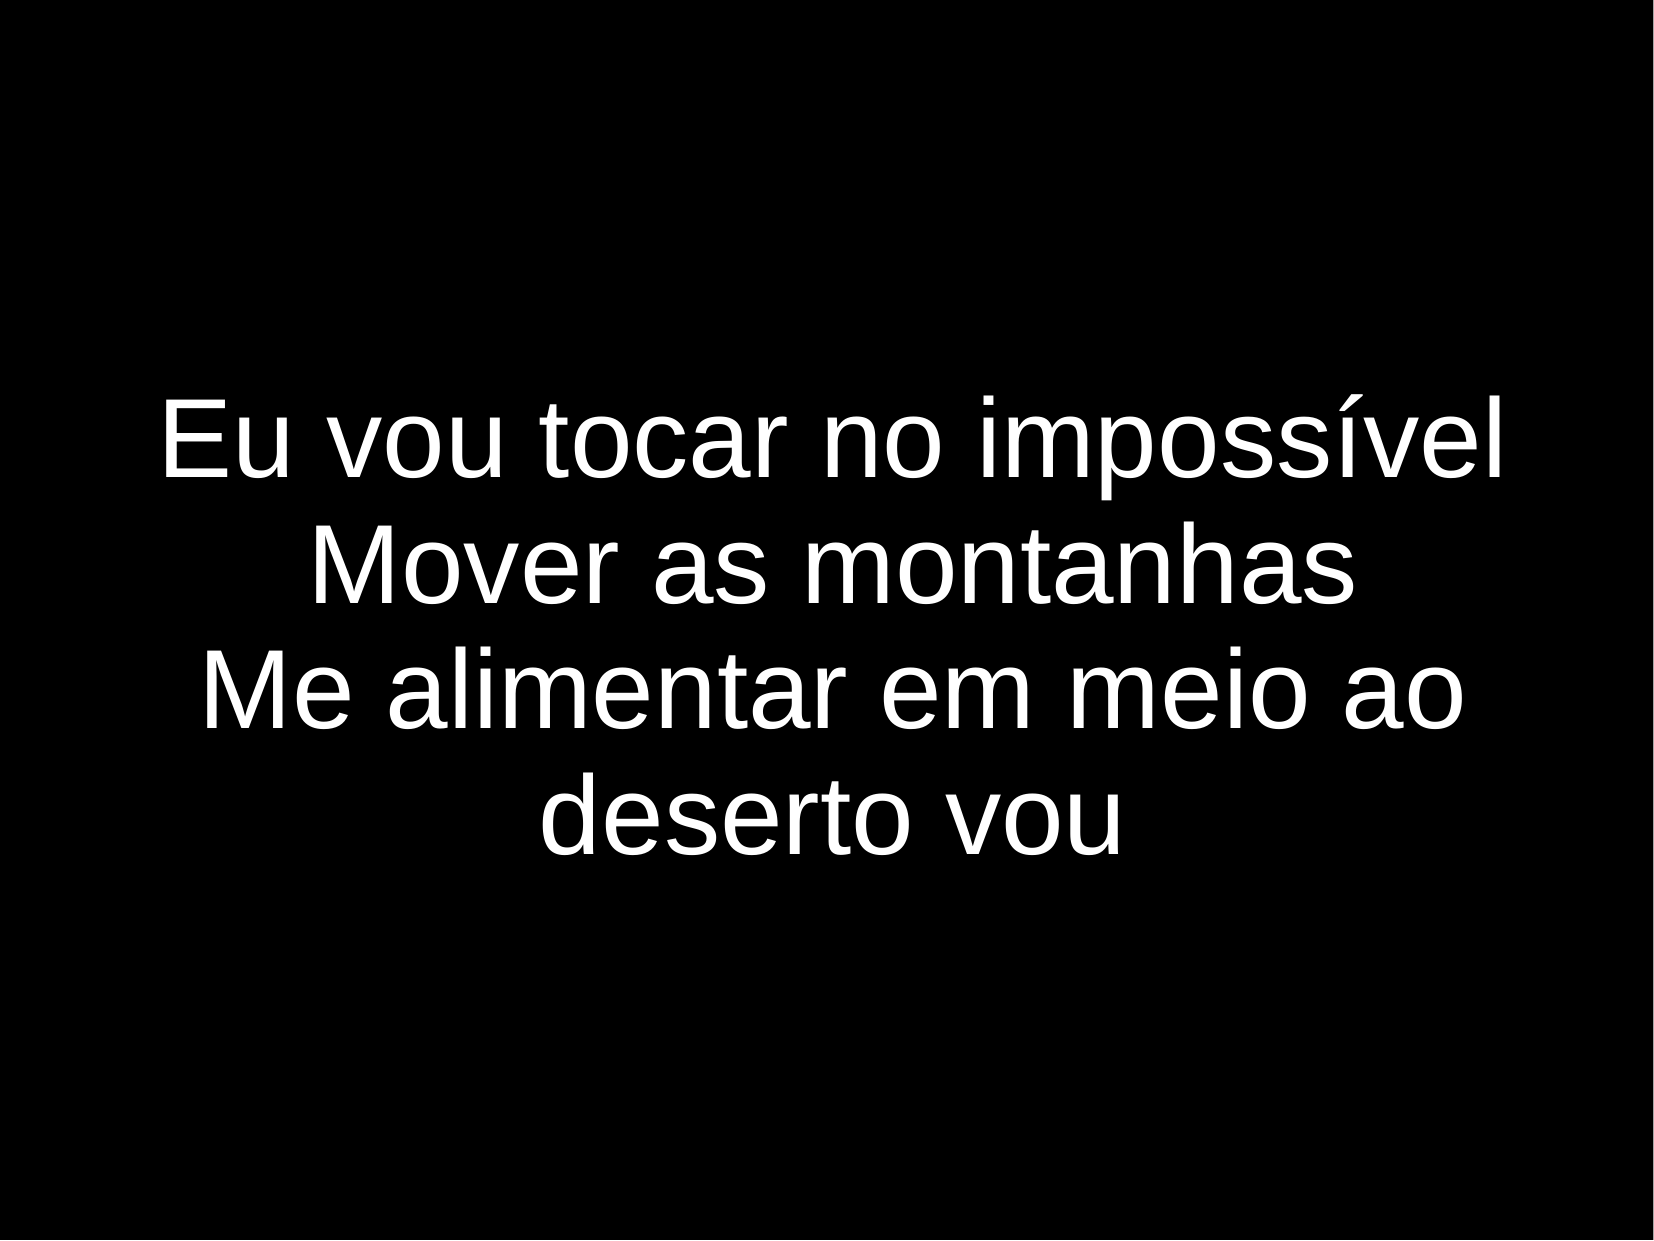

# Eu vou tocar no impossível Mover as montanhas Me alimentar em meio ao deserto vou